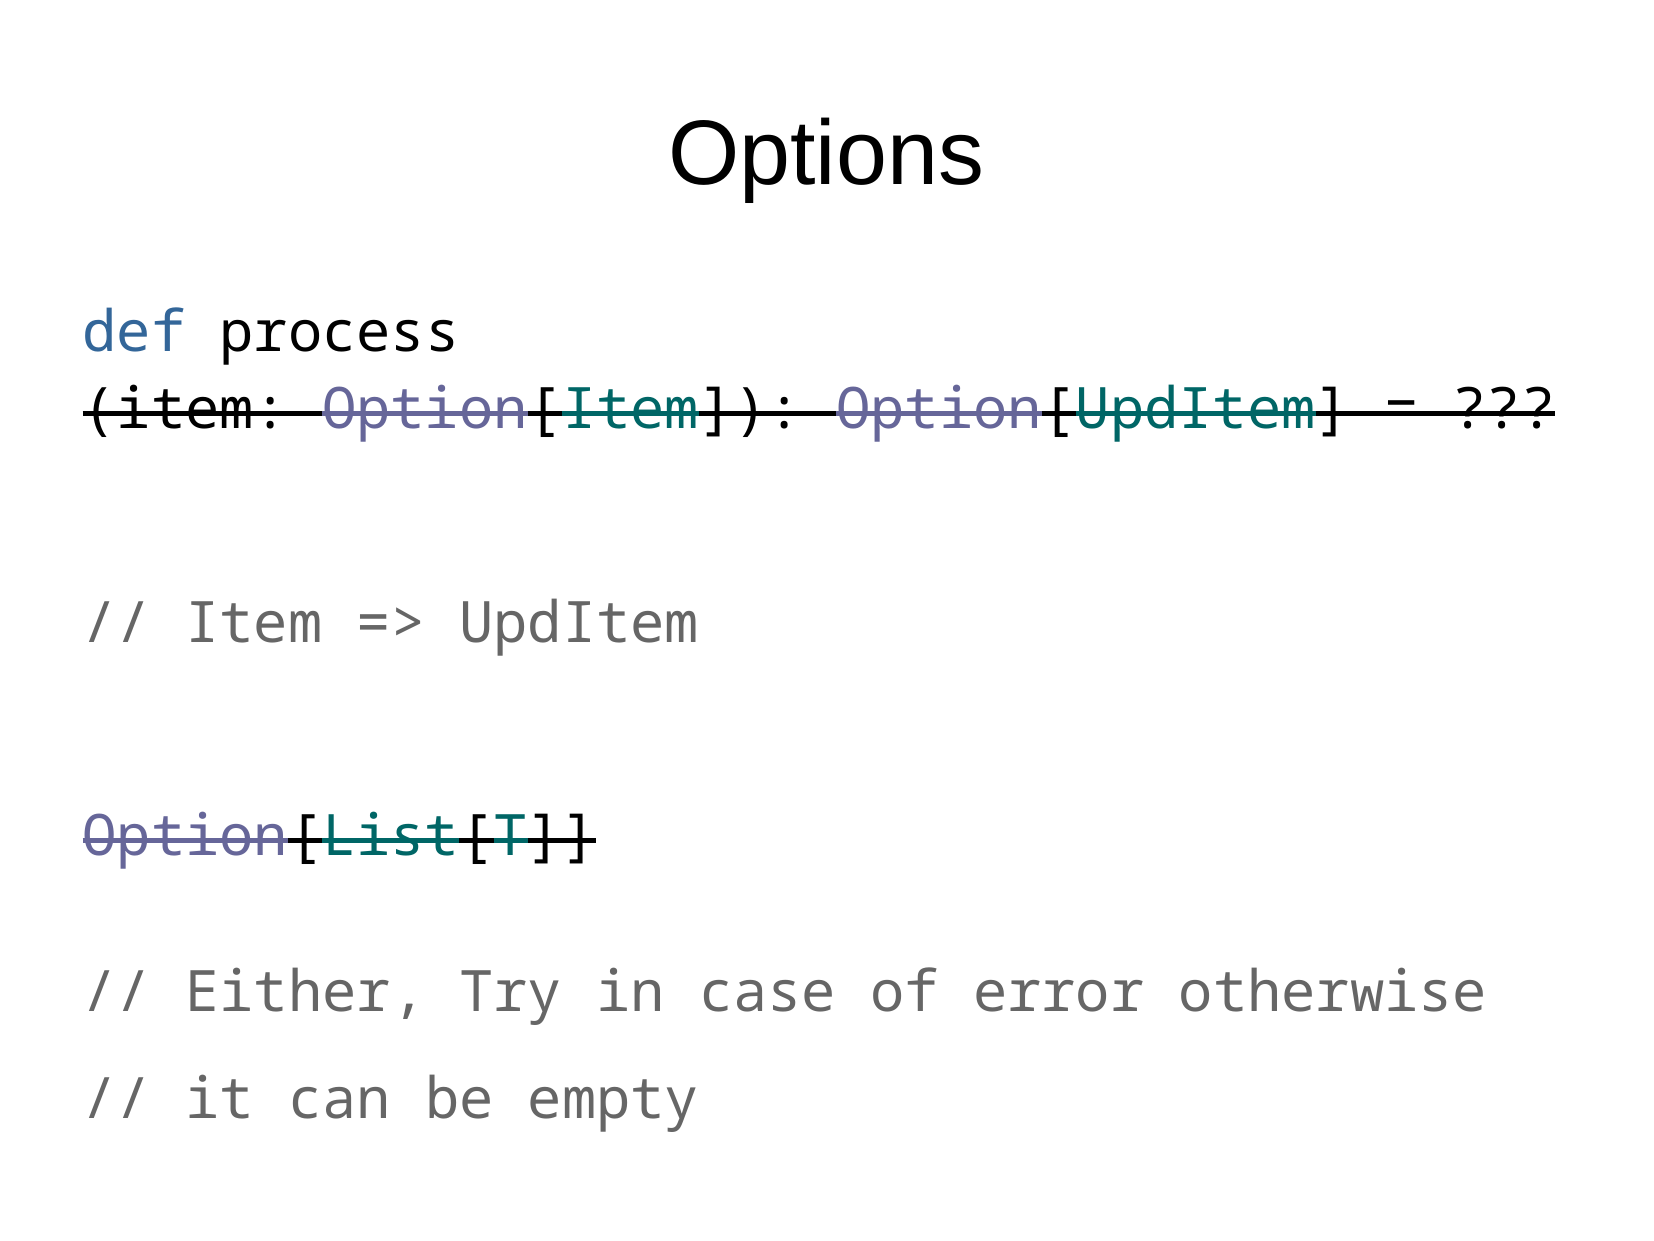

# Options
def process
(item: Option[Item]): Option[UpdItem] = ???
// Item => UpdItem
Option[List[T]]
// Either, Try in case of error otherwise
// it can be empty